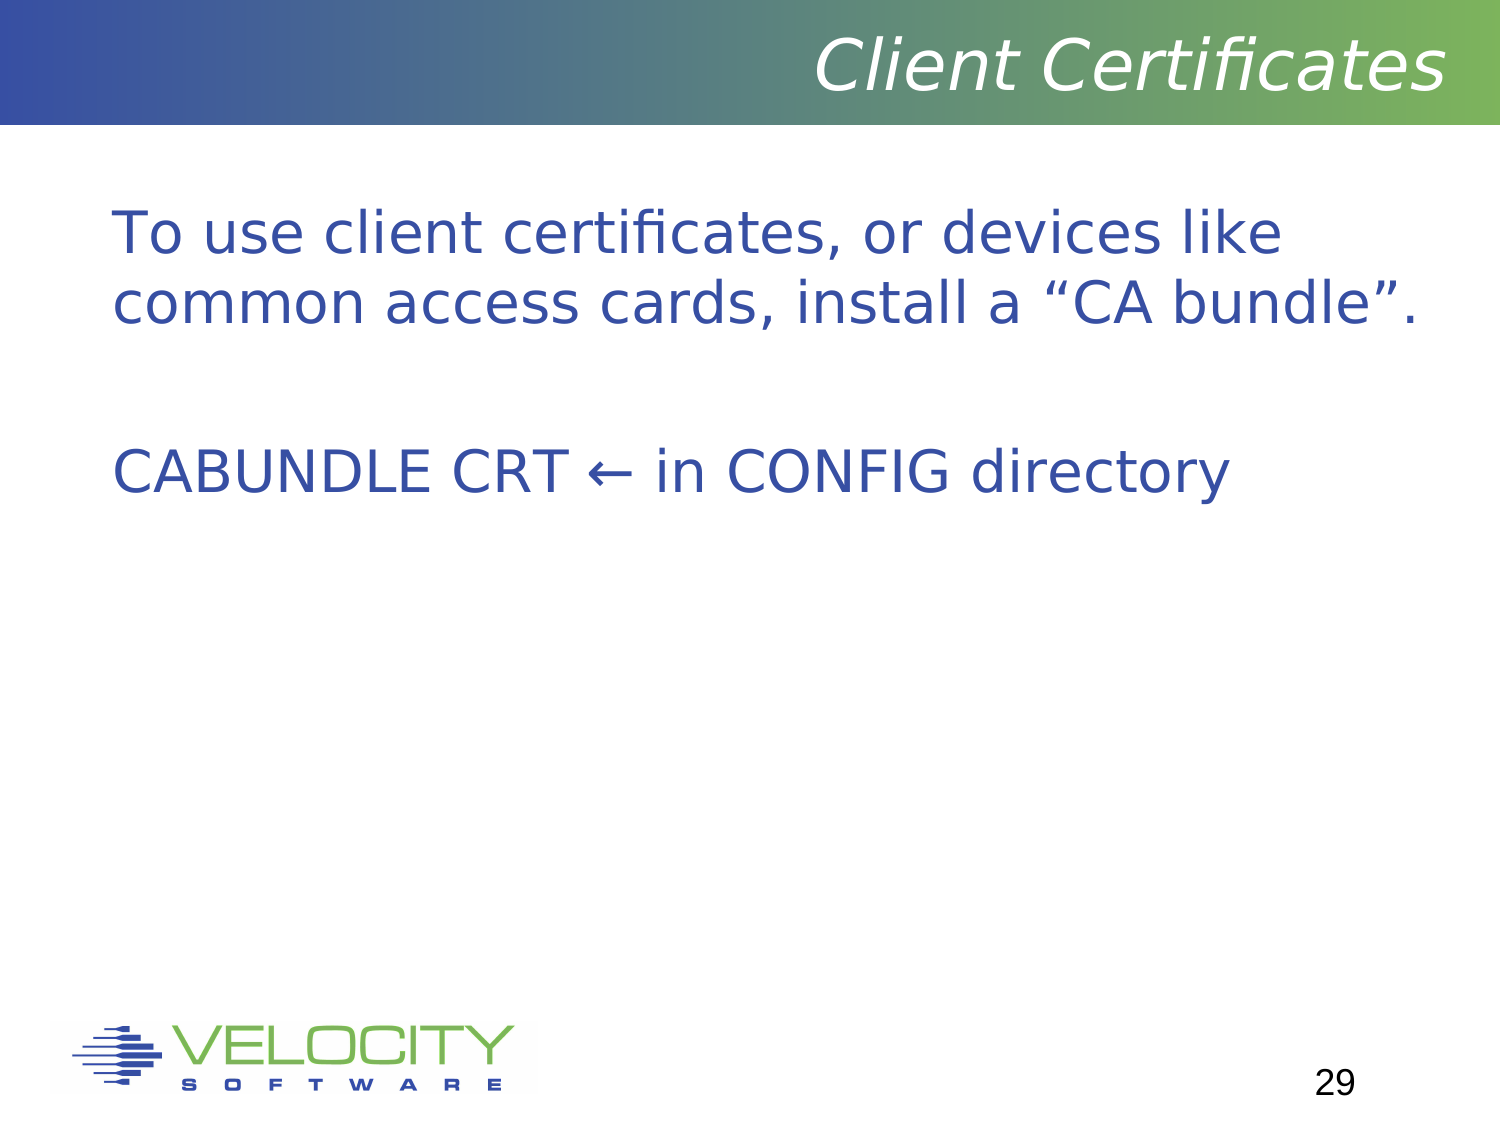

# Client Certificates
To use client certificates, or devices like common access cards, install a “CA bundle”.
CABUNDLE CRT ← in CONFIG directory
29